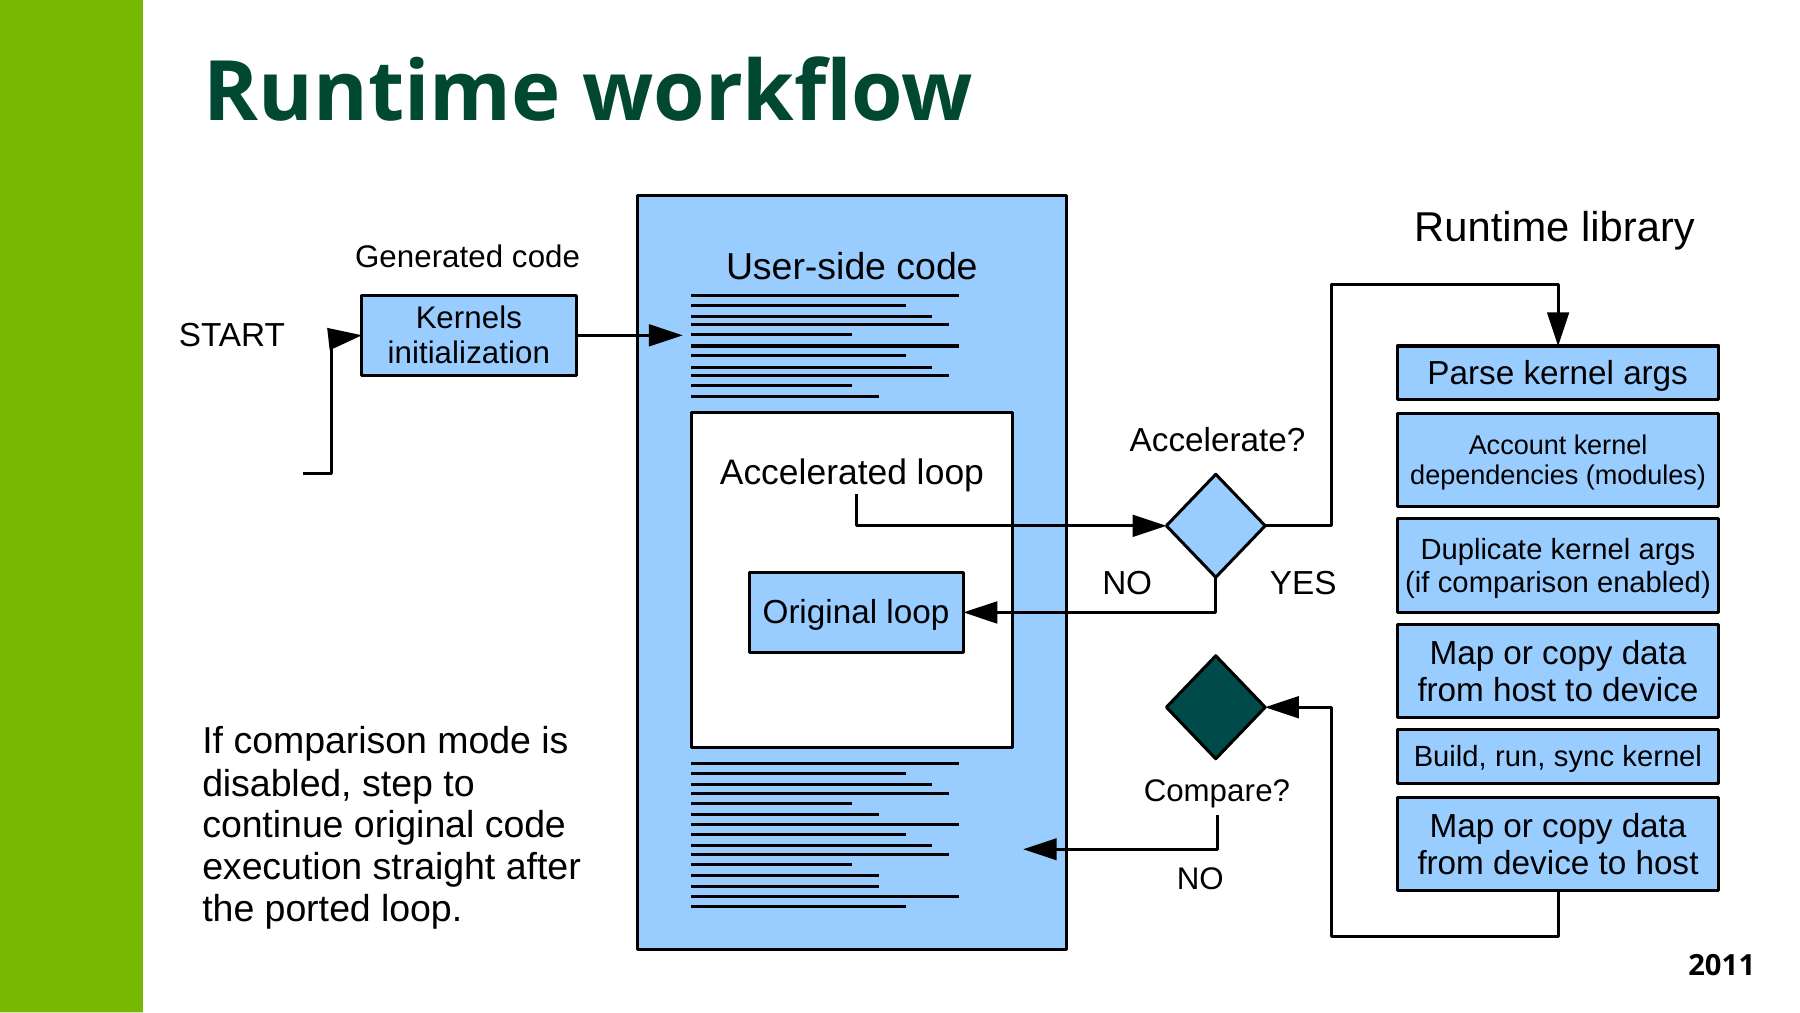

# Runtime workflow
User-side code
Runtime library
Generated code
Kernels
initialization
START
Parse kernel args
Accelerated loop
Account kernel
dependencies (modules)
Accelerate?
Duplicate kernel args
(if comparison enabled)
NO
YES
Original loop
Map or copy data
from host to device
If comparison mode is disabled, step to continue original code execution straight after the ported loop.
Build, run, sync kernel
Compare?
Map or copy data
from device to host
NO